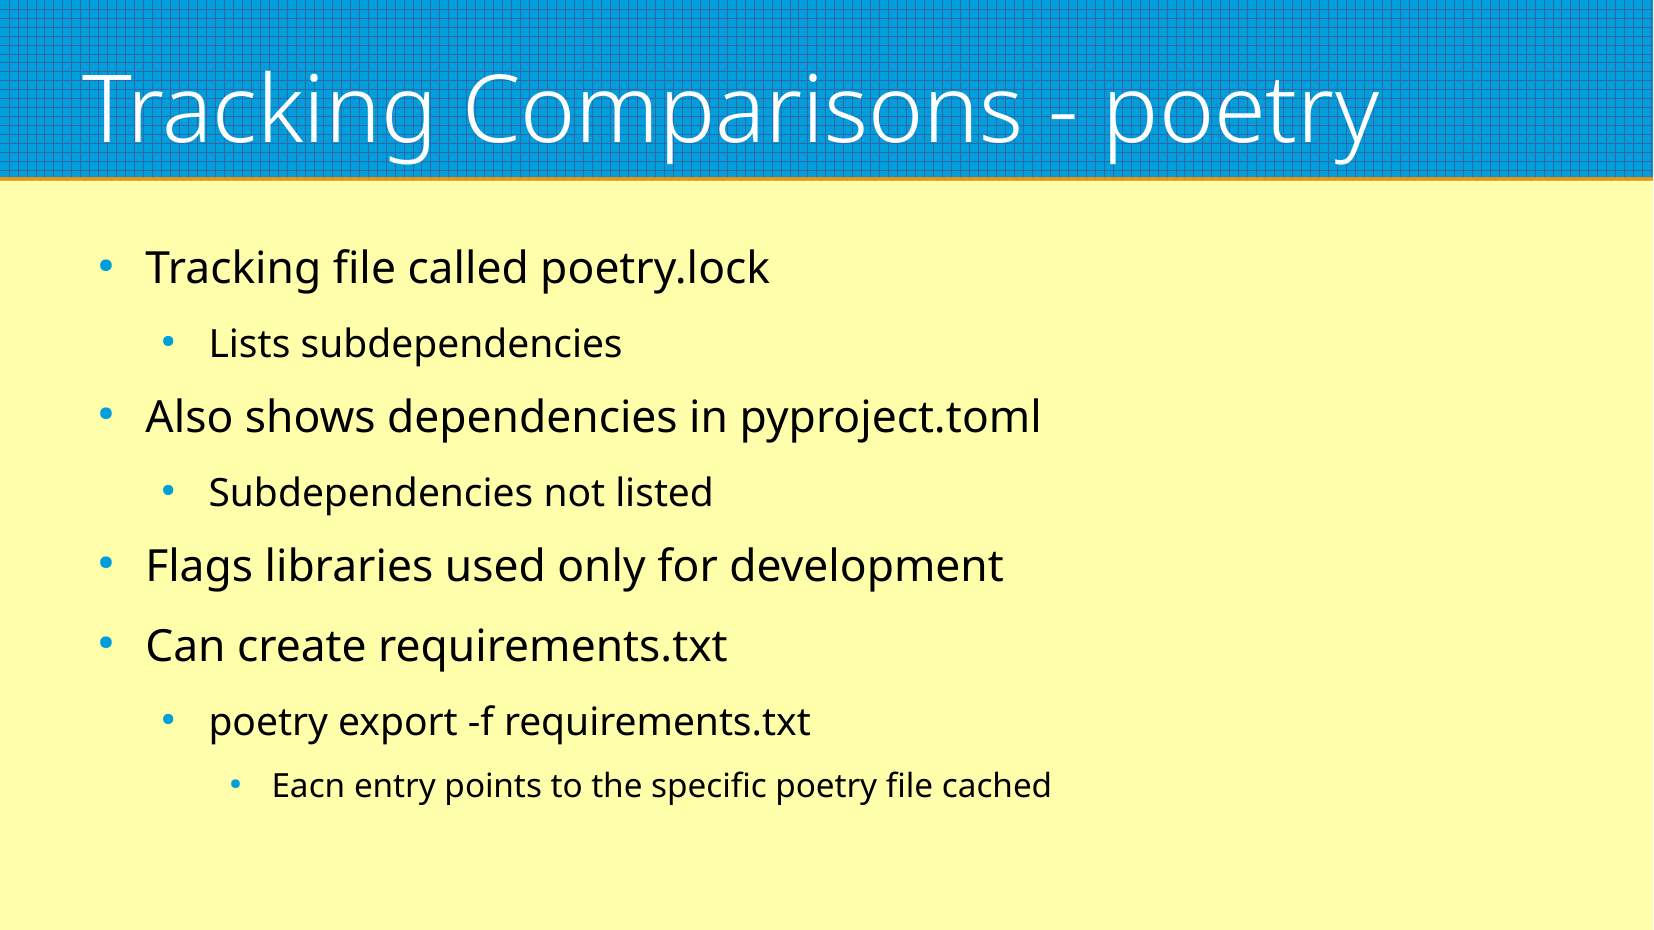

# Tracking Comparisons - poetry
Tracking file called poetry.lock
Lists subdependencies
Also shows dependencies in pyproject.toml
Subdependencies not listed
Flags libraries used only for development
Can create requirements.txt
poetry export -f requirements.txt
Eacn entry points to the specific poetry file cached